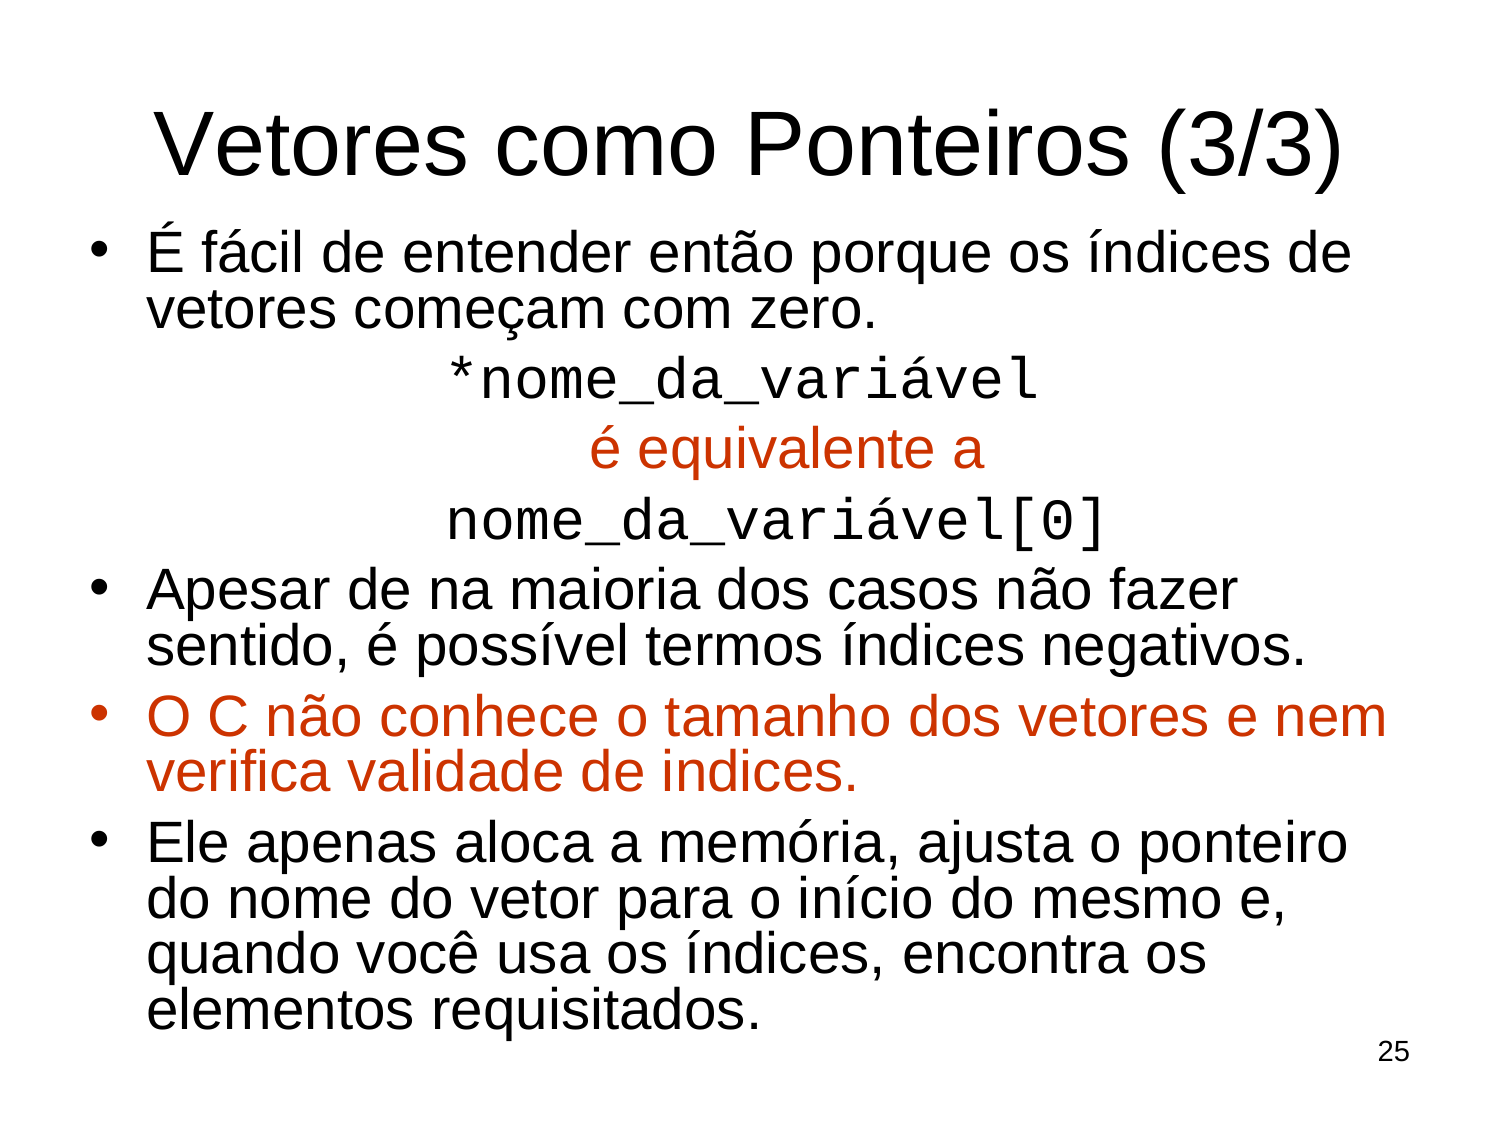

# Vetores como Ponteiros (3/3)
É fácil de entender então porque os índices de vetores começam com zero.
*nome_da_variável
é equivalente a
	 nome_da_variável[0]
Apesar de na maioria dos casos não fazer sentido, é possível termos índices negativos.
O C não conhece o tamanho dos vetores e nem verifica validade de indices.
Ele apenas aloca a memória, ajusta o ponteiro do nome do vetor para o início do mesmo e, quando você usa os índices, encontra os elementos requisitados.
25